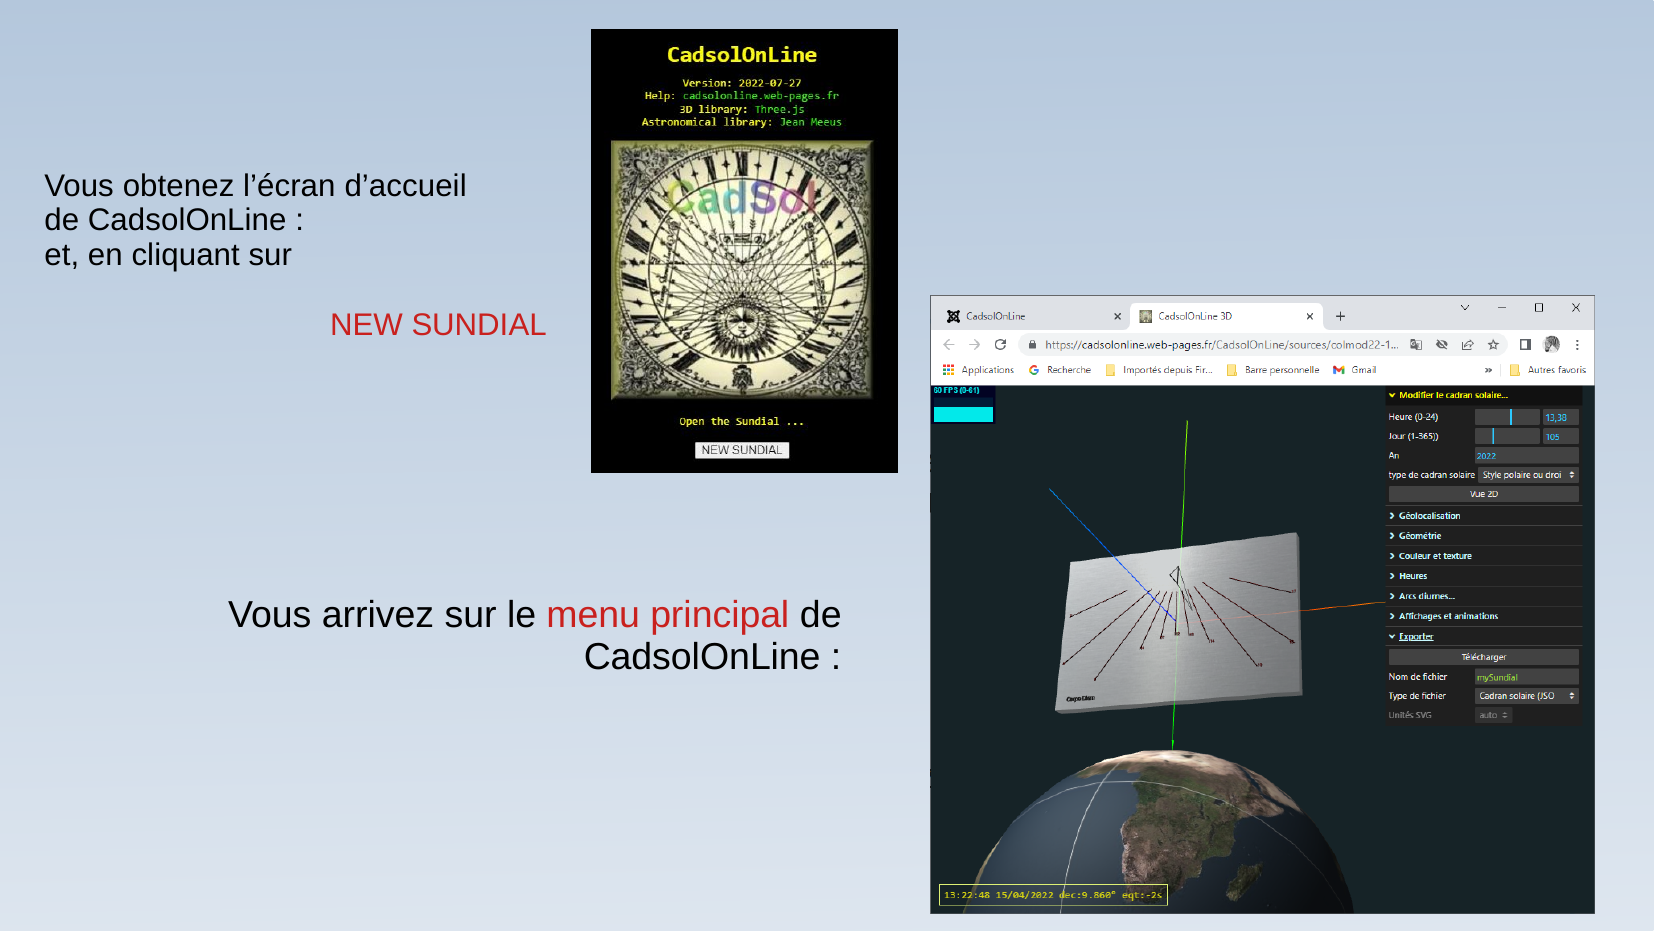

Vous obtenez l’écran d’accueil
de CadsolOnLine :
et, en cliquant sur
NEW SUNDIAL
Vous arrivez sur le menu principal de CadsolOnLine :